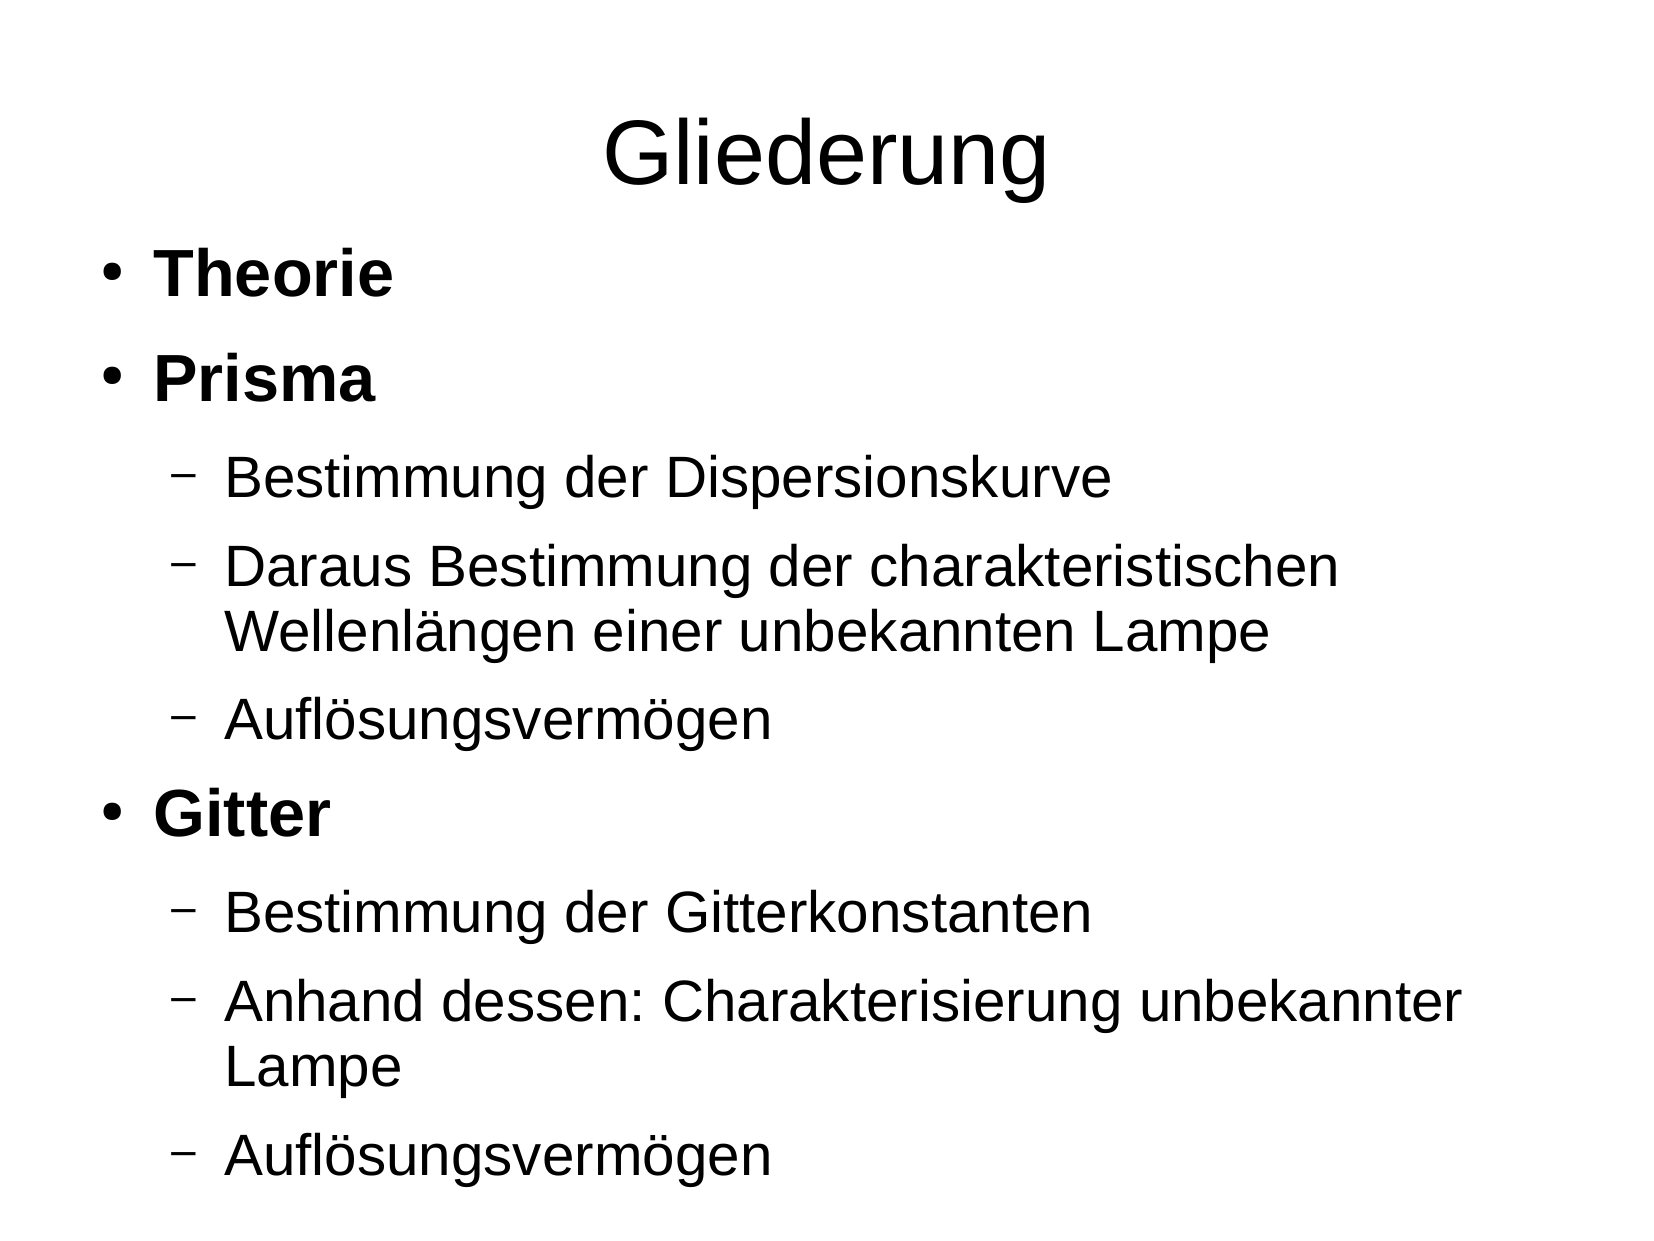

# Gliederung
Theorie
Prisma
Bestimmung der Dispersionskurve
Daraus Bestimmung der charakteristischen Wellenlängen einer unbekannten Lampe
Auflösungsvermögen
Gitter
Bestimmung der Gitterkonstanten
Anhand dessen: Charakterisierung unbekannter Lampe
Auflösungsvermögen